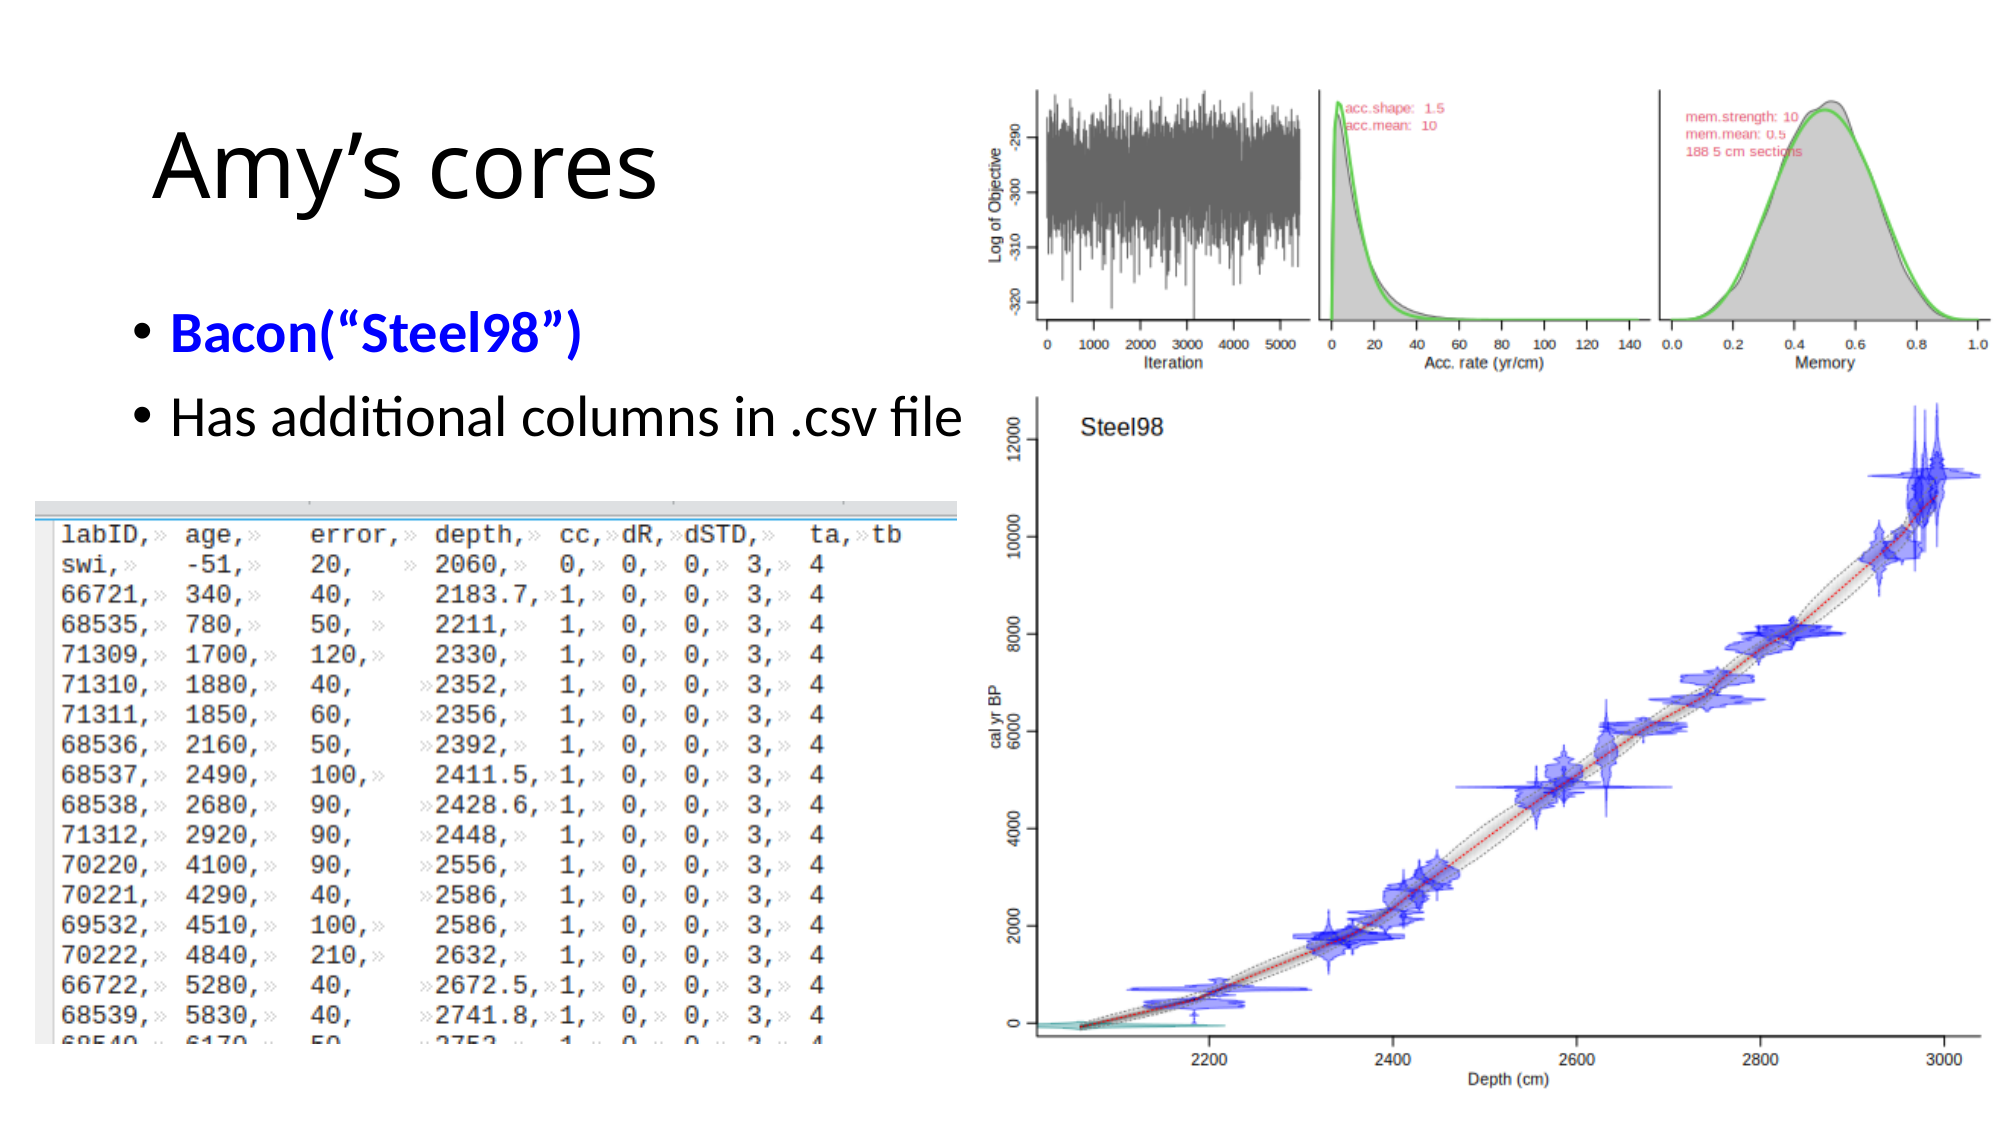

Amy’s cores
Bacon(“Steel98”)
Has additional columns in .csv file